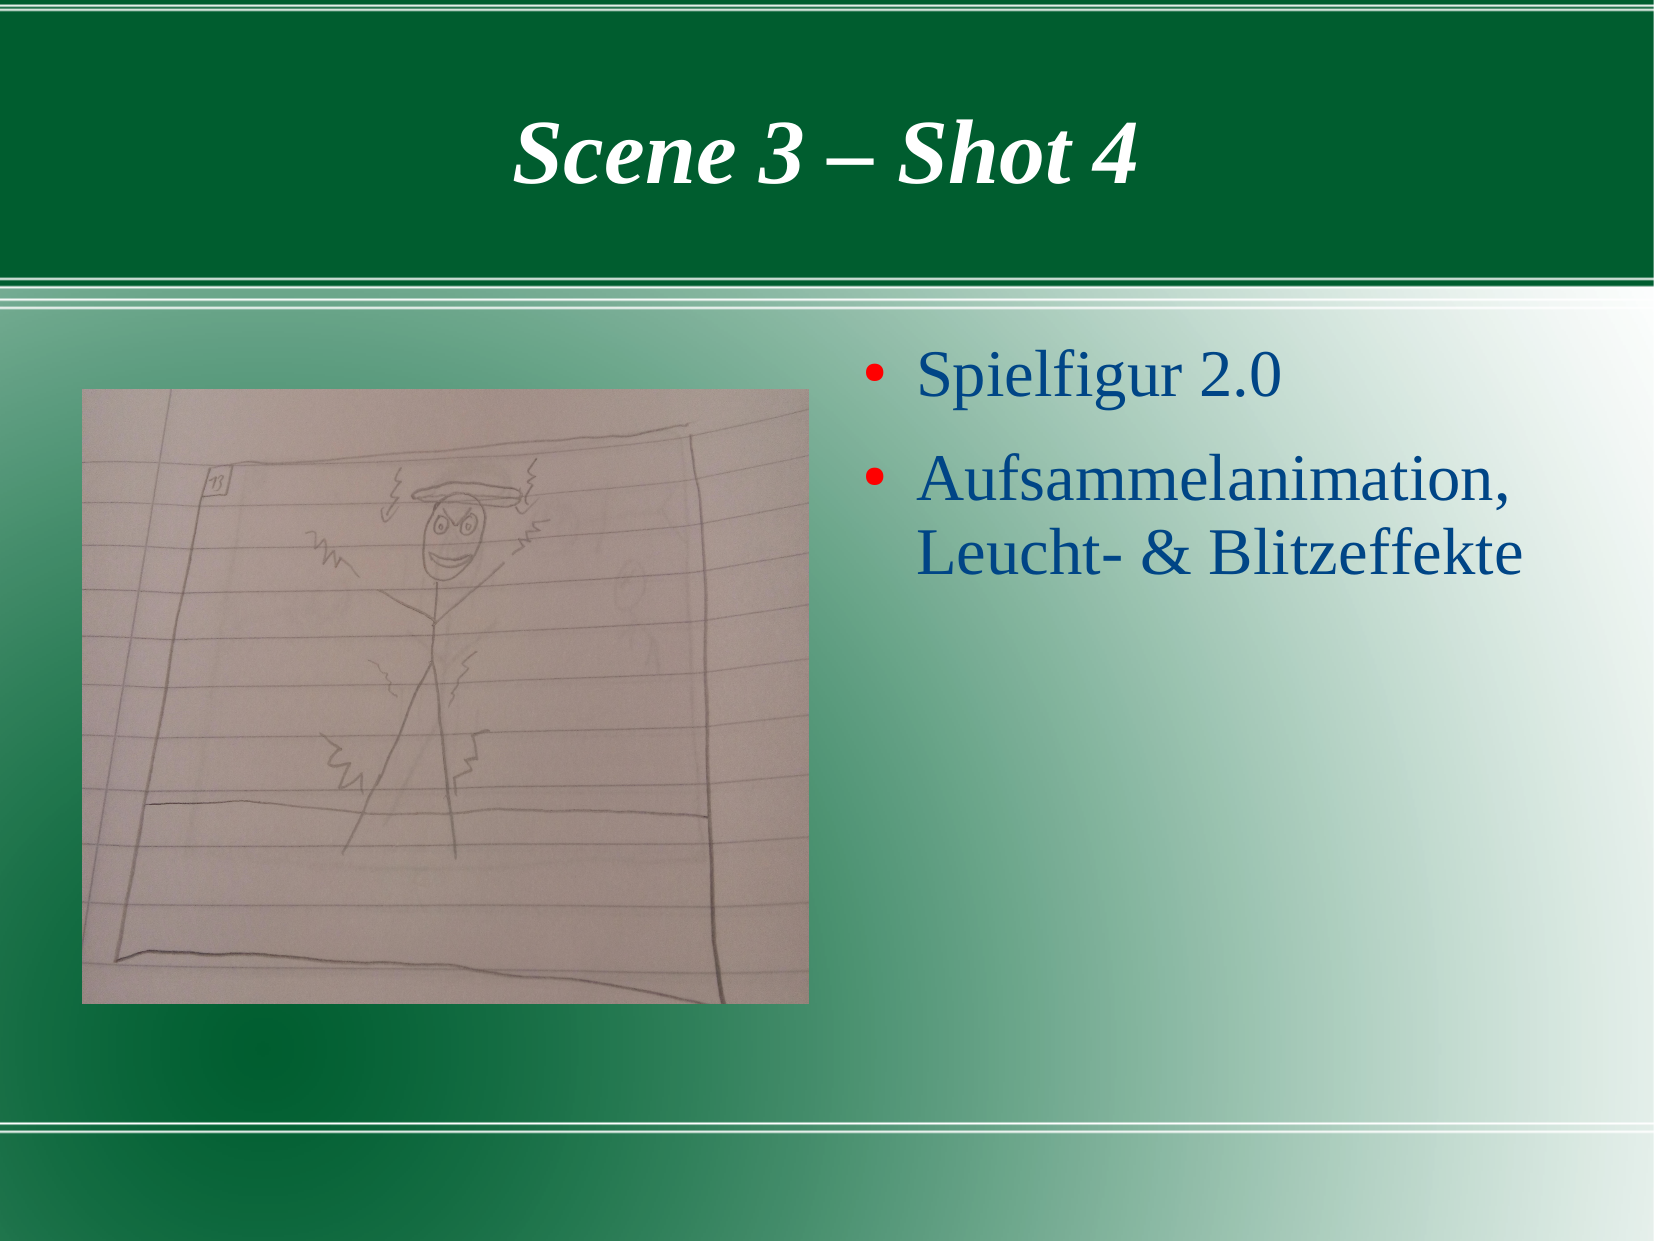

# Scene 3 – Shot 4
Spielfigur 2.0
Aufsammelanimation, Leucht- & Blitzeffekte